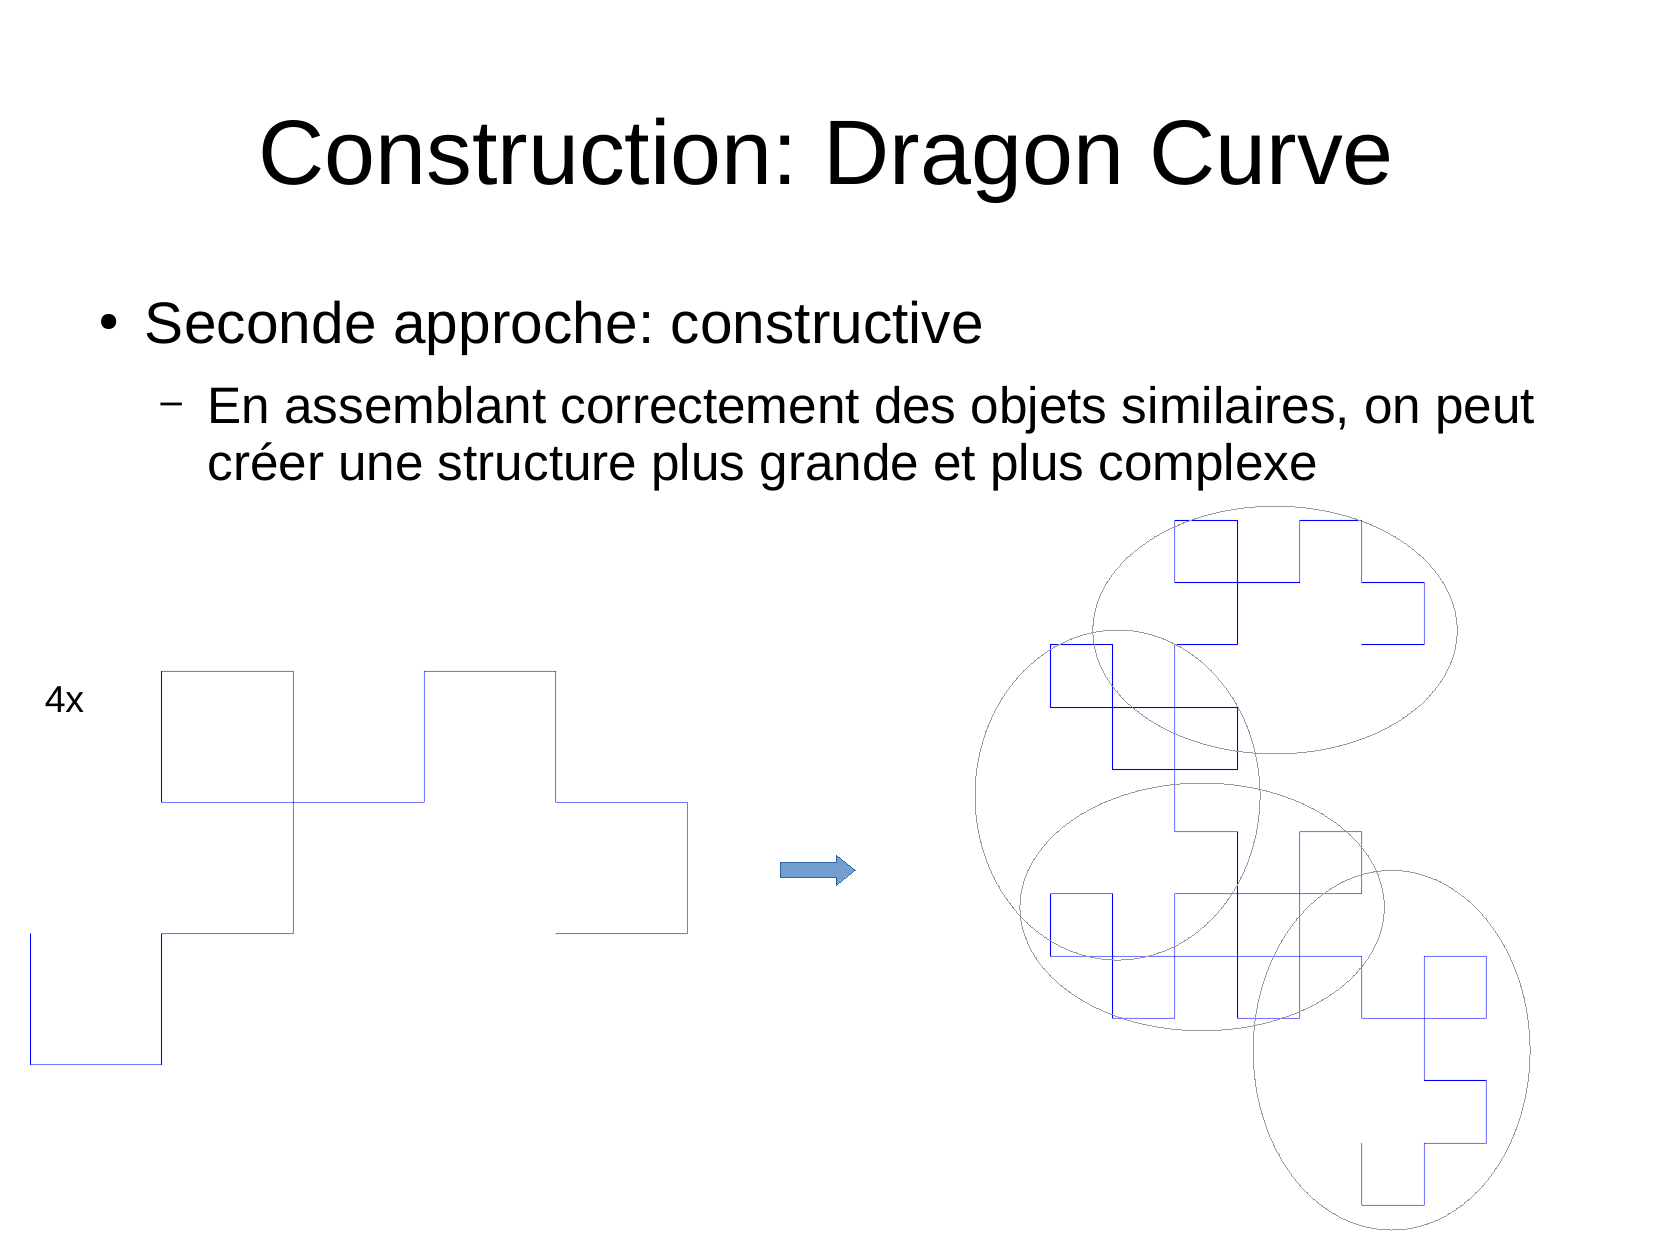

# Construction: Dragon Curve
Seconde approche: constructive
En assemblant correctement des objets similaires, on peut créer une structure plus grande et plus complexe
4x